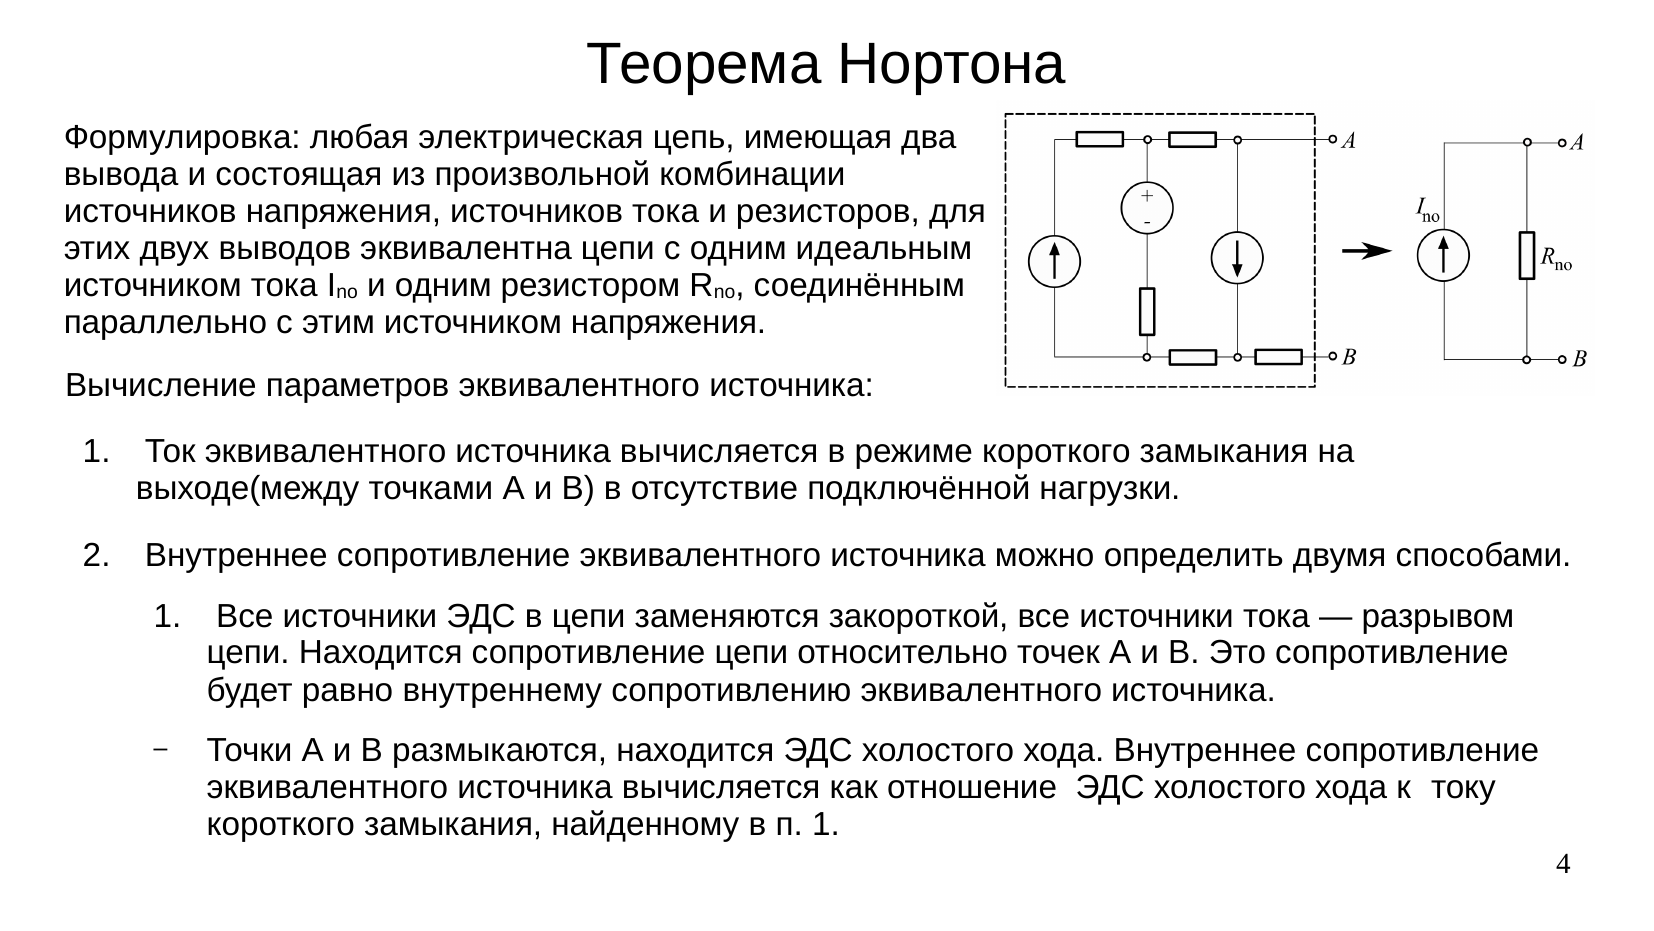

# Теорема Нортона
Формулировка: любая электрическая цепь, имеющая два вывода и состоящая из произвольной комбинации источников напряжения, источников тока и резисторов, для этих двух выводов эквивалентна цепи с одним идеальным источником тока Ino и одним резистором Rno, соединённым параллельно с этим источником напряжения.
Вычисление параметров эквивалентного источника:
 Ток эквивалентного источника вычисляется в режиме короткого замыкания на выходе(между точками А и В) в отсутствие подключённой нагрузки.
 Внутреннее сопротивление эквивалентного источника можно определить двумя способами.
 Все источники ЭДС в цепи заменяются закороткой, все источники тока — разрывом цепи. Находится сопротивление цепи относительно точек А и В. Это сопротивление будет равно внутреннему сопротивлению эквивалентного источника.
Точки А и В размыкаются, находится ЭДС холостого хода. Внутреннее сопротивление эквивалентного источника вычисляется как отношение ЭДС холостого хода к току короткого замыкания, найденному в п. 1.
4